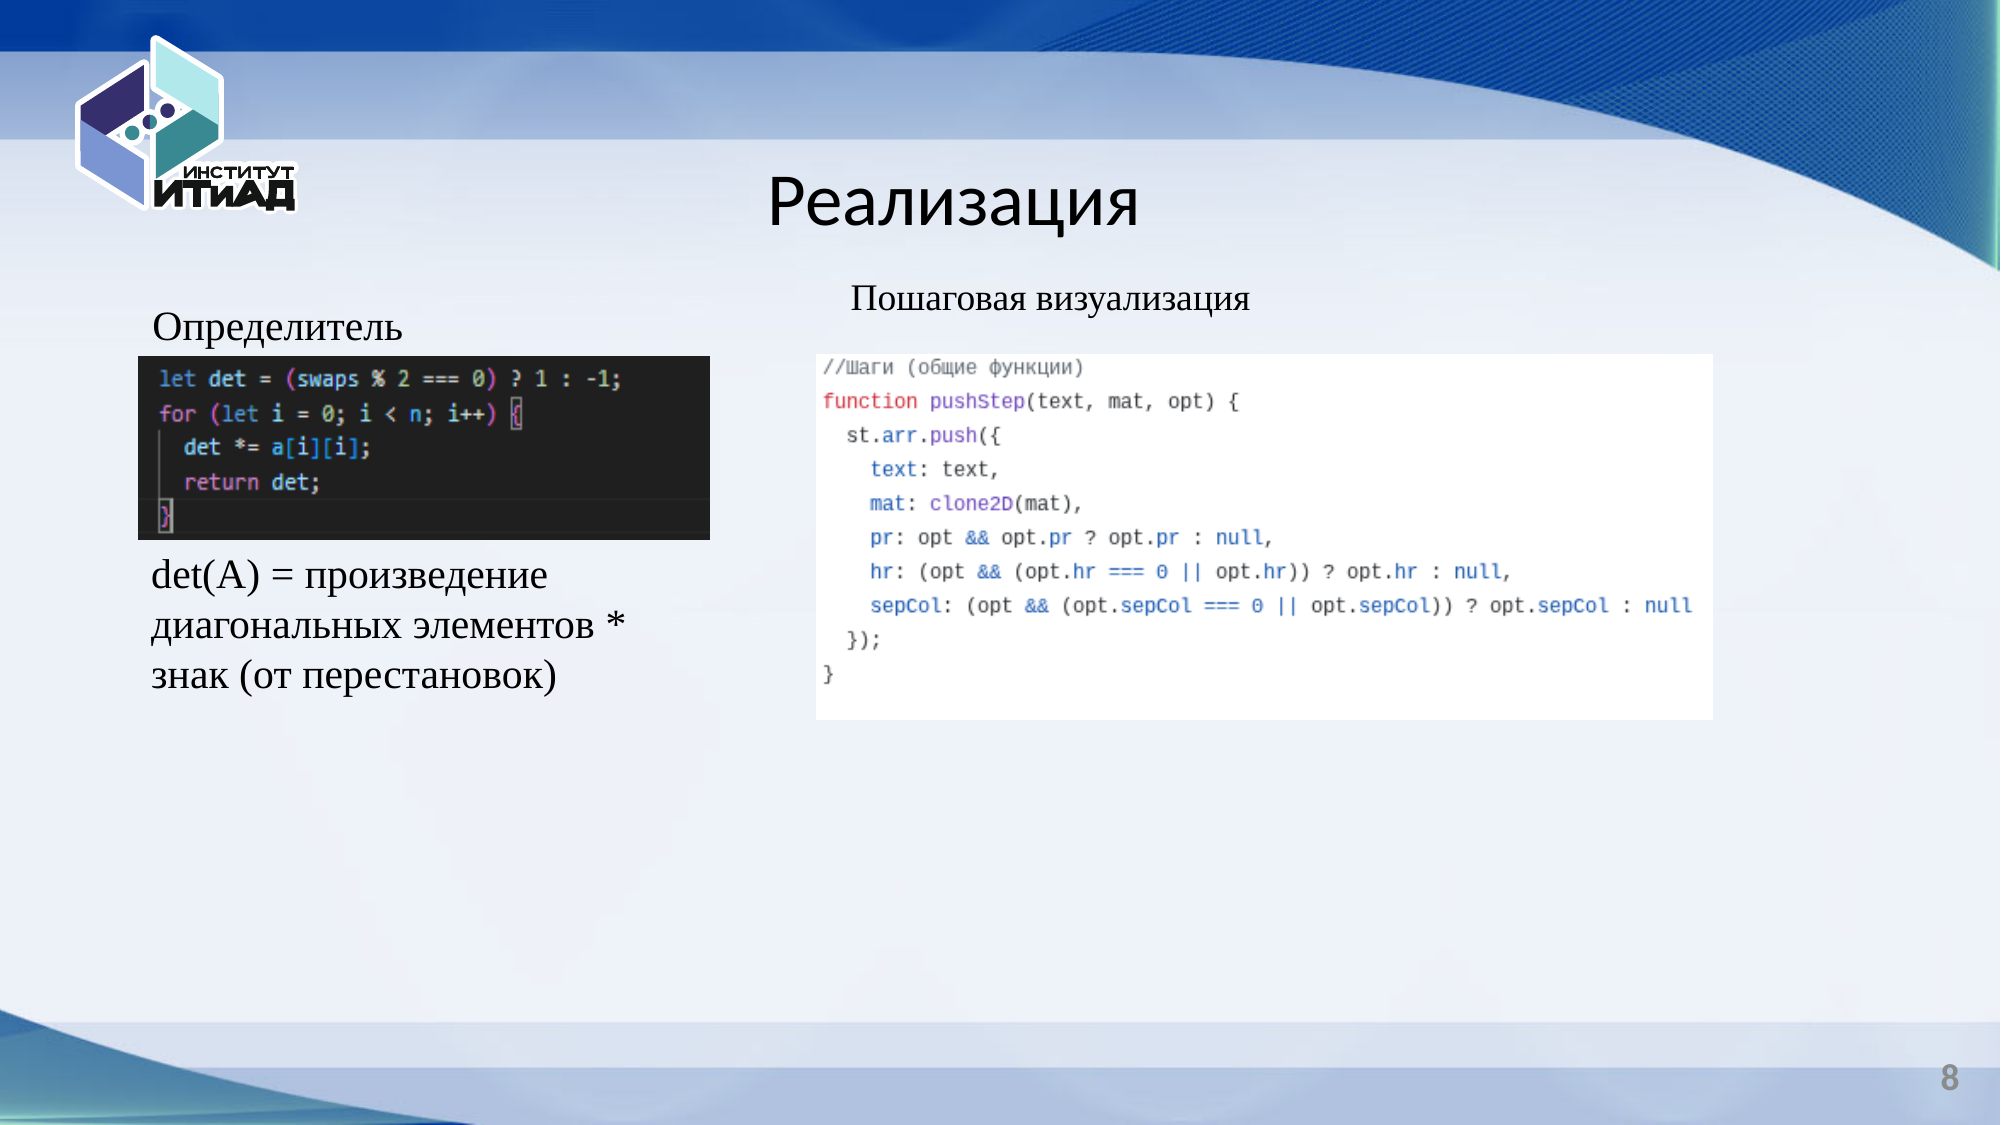

Реализация
Пошаговая визуализация
Определитель
det(A) = произведение диагональных элементов * знак (от перестановок)
8